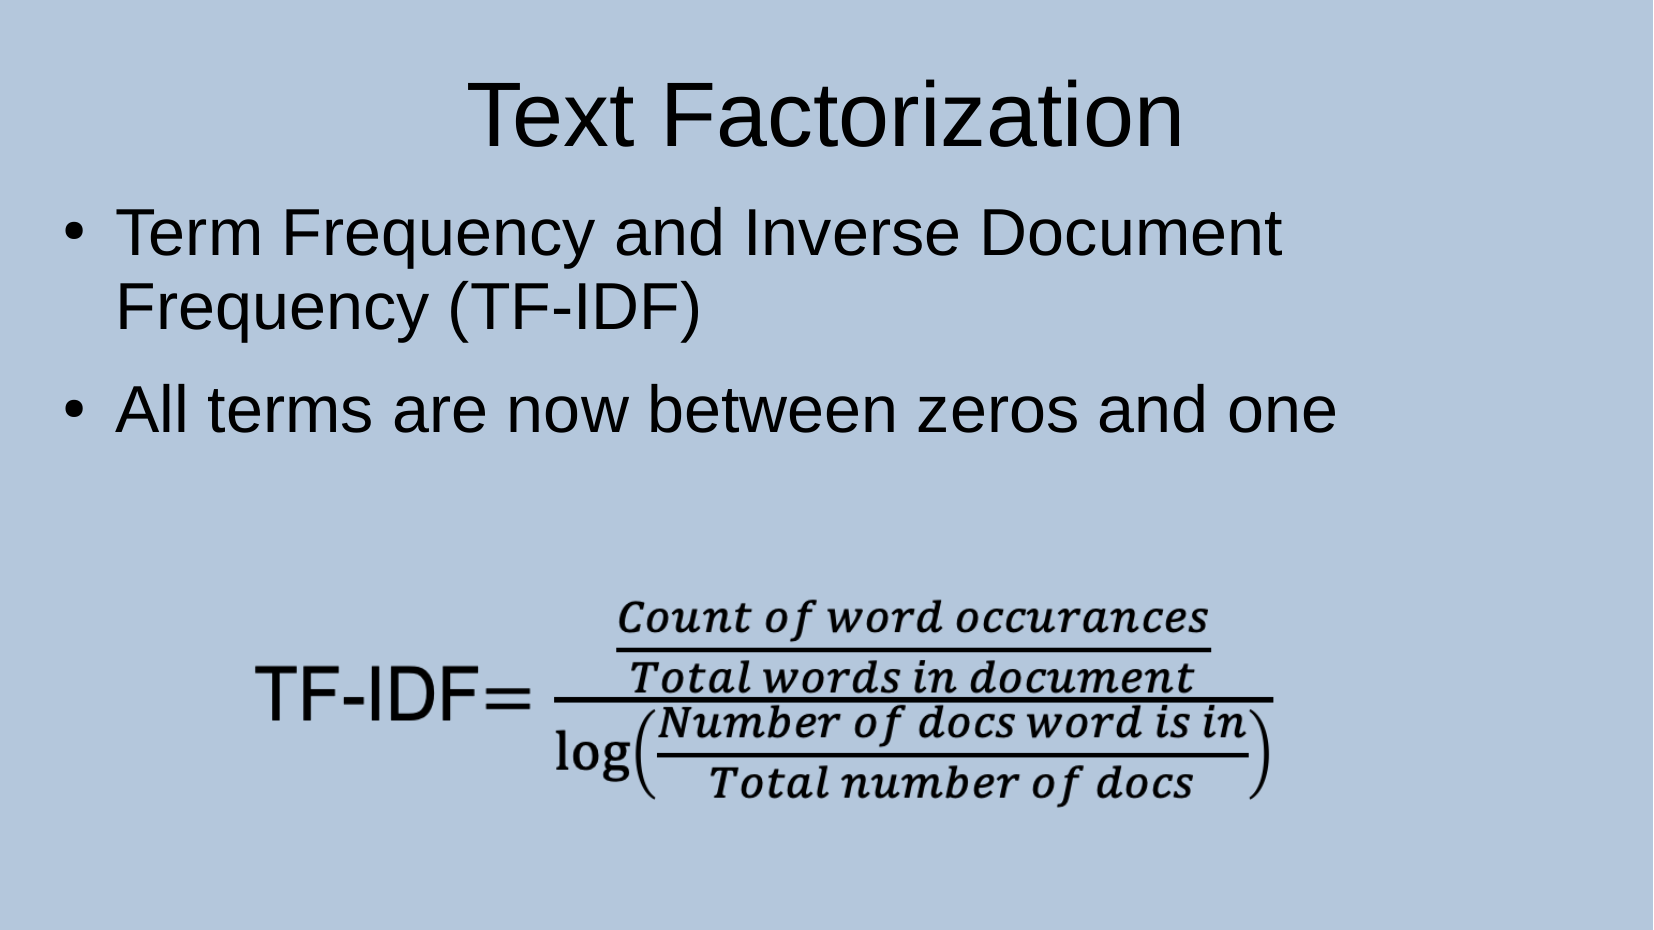

# Text Factorization
Term Frequency and Inverse Document Frequency (TF-IDF)
All terms are now between zeros and one